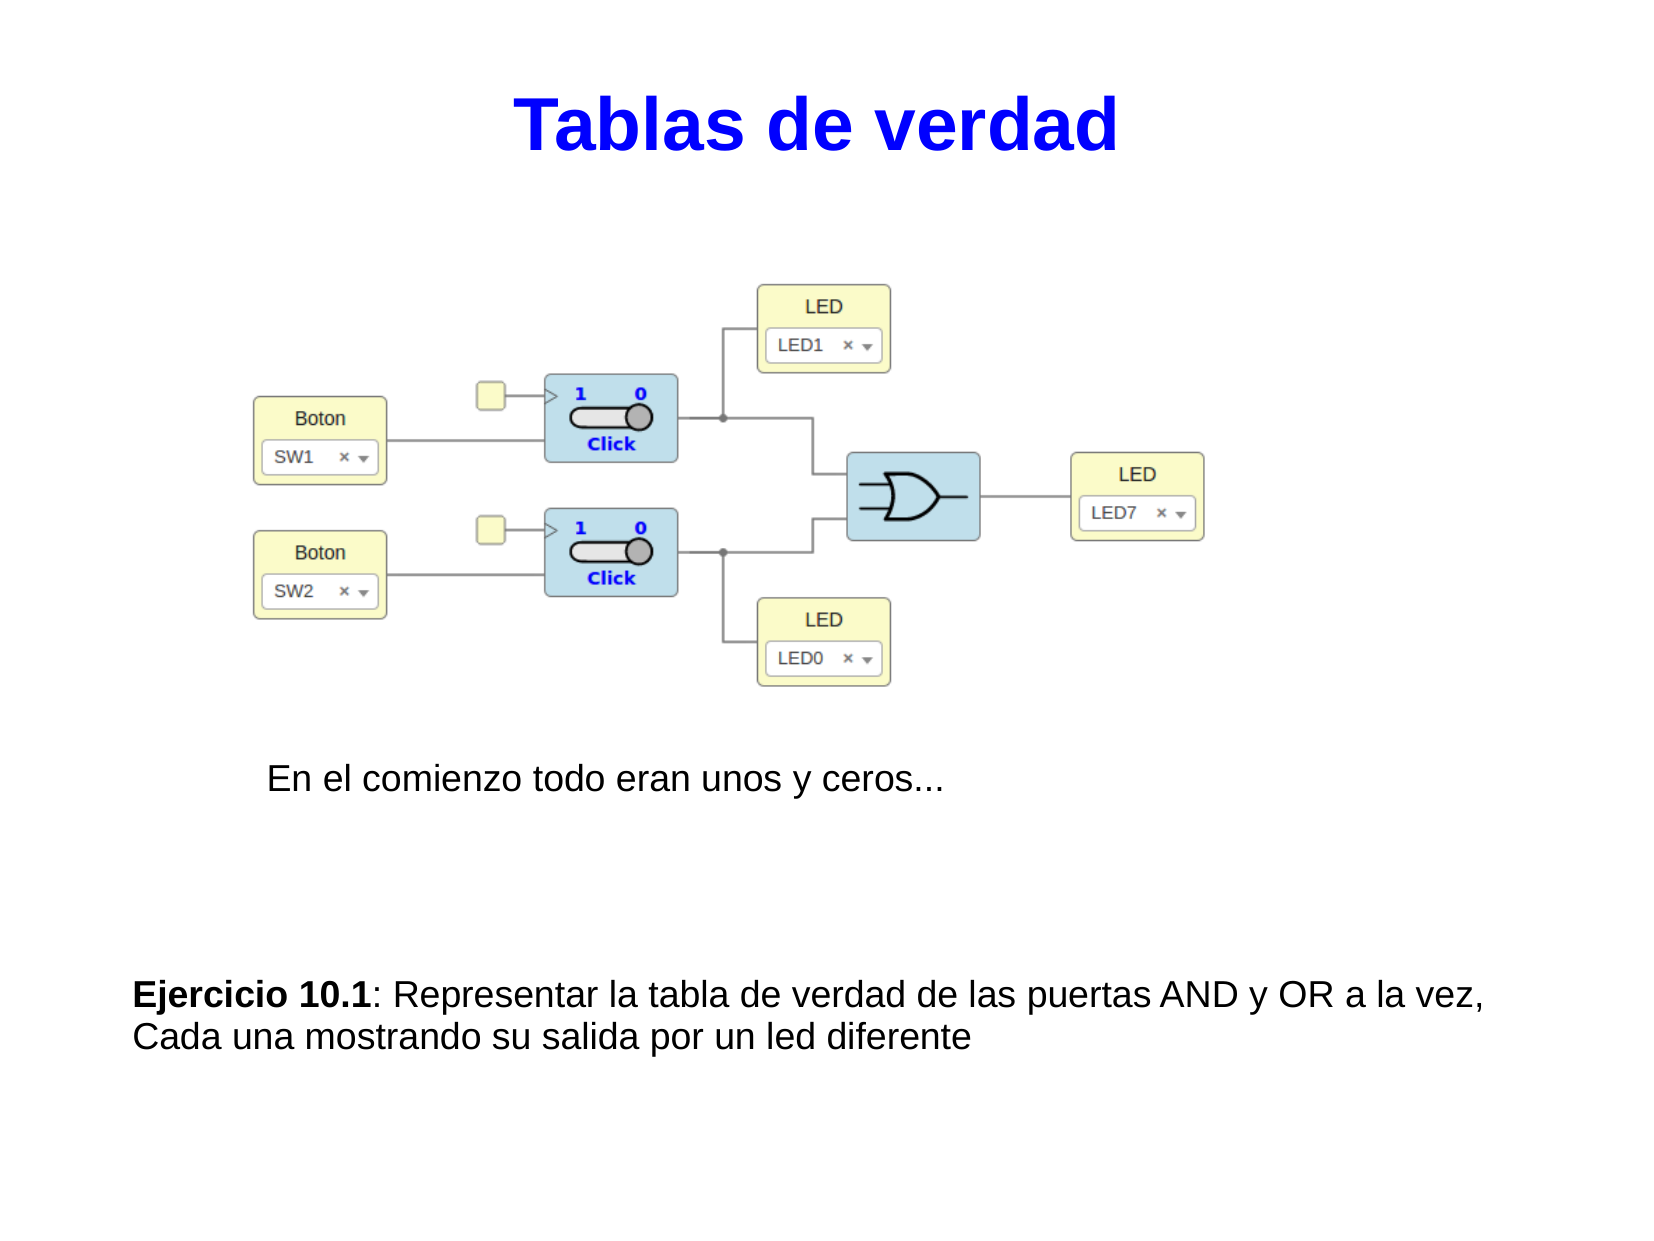

Tablas de verdad
En el comienzo todo eran unos y ceros...
Ejercicio 10.1: Representar la tabla de verdad de las puertas AND y OR a la vez,
Cada una mostrando su salida por un led diferente